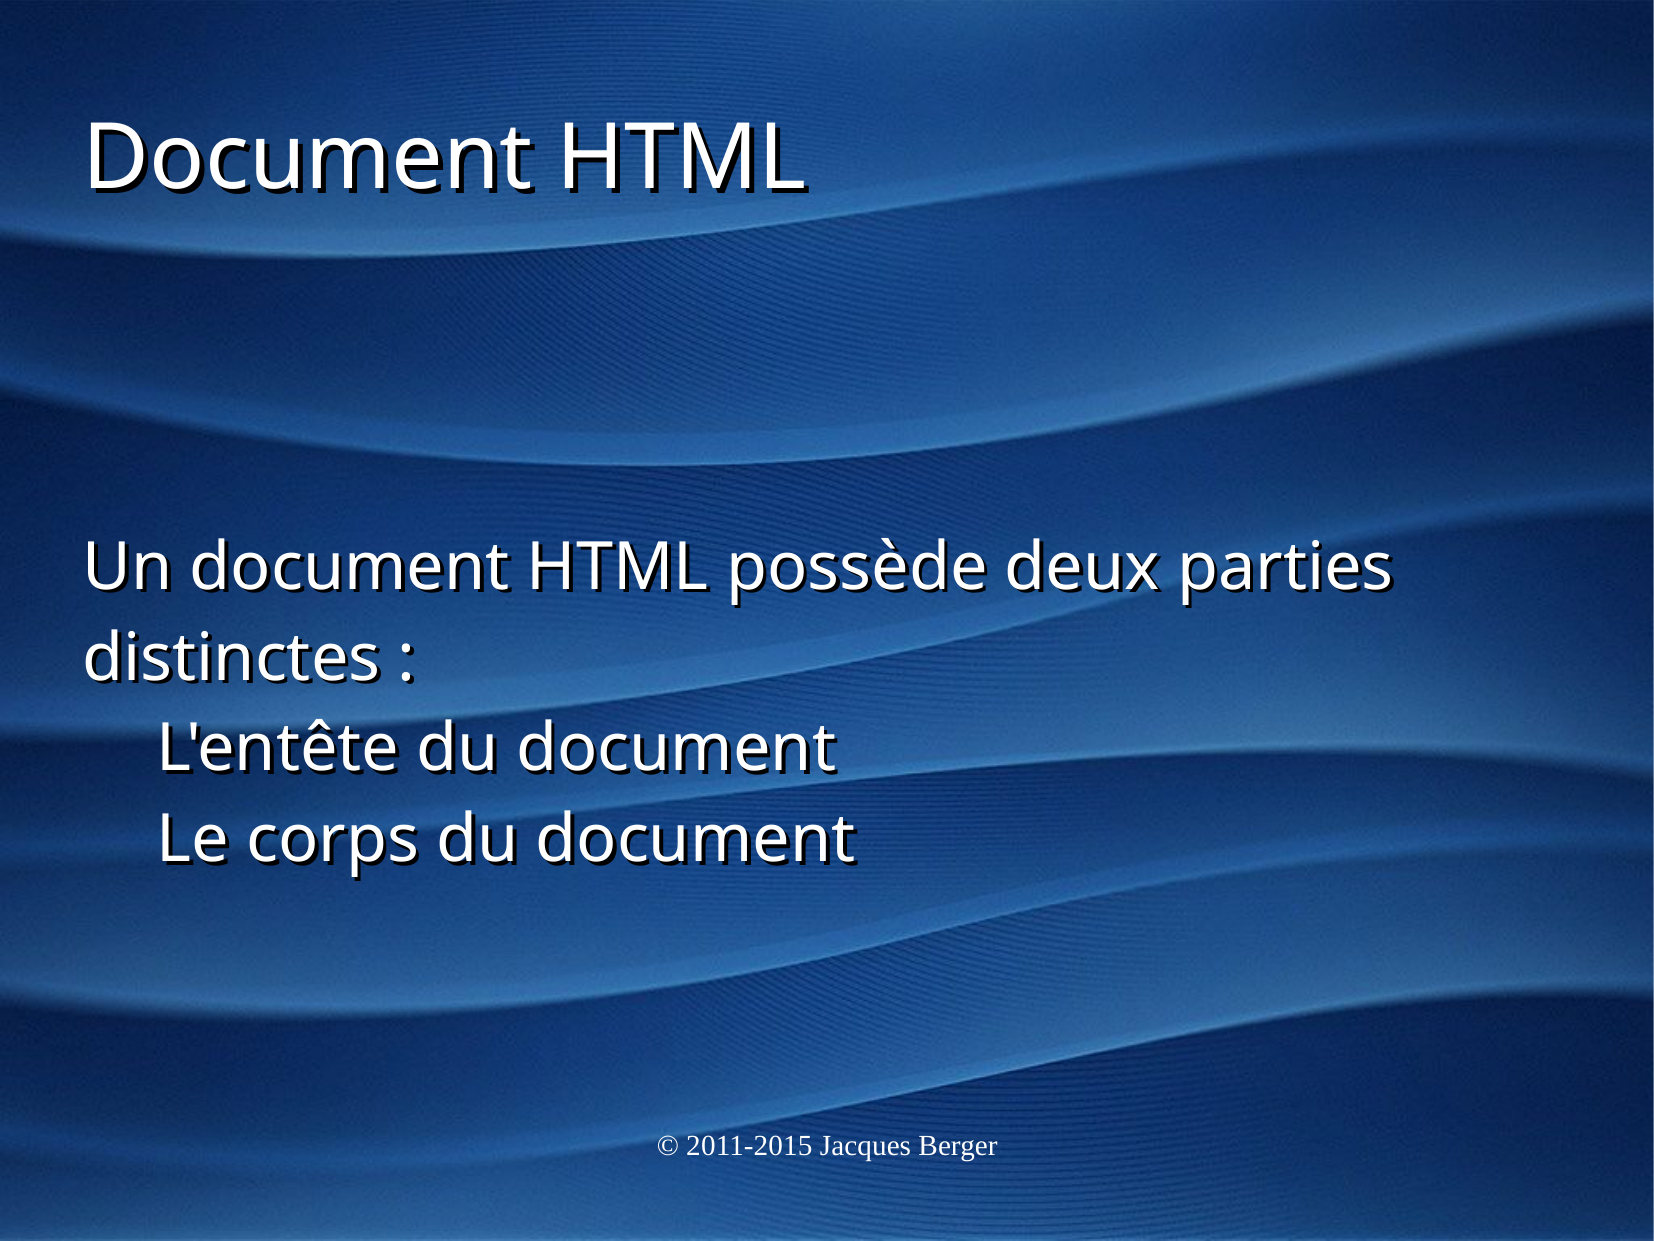

# Document HTML
Un document HTML possède deux parties distinctes :
	L'entête du document
	Le corps du document
© 2011-2015 Jacques Berger